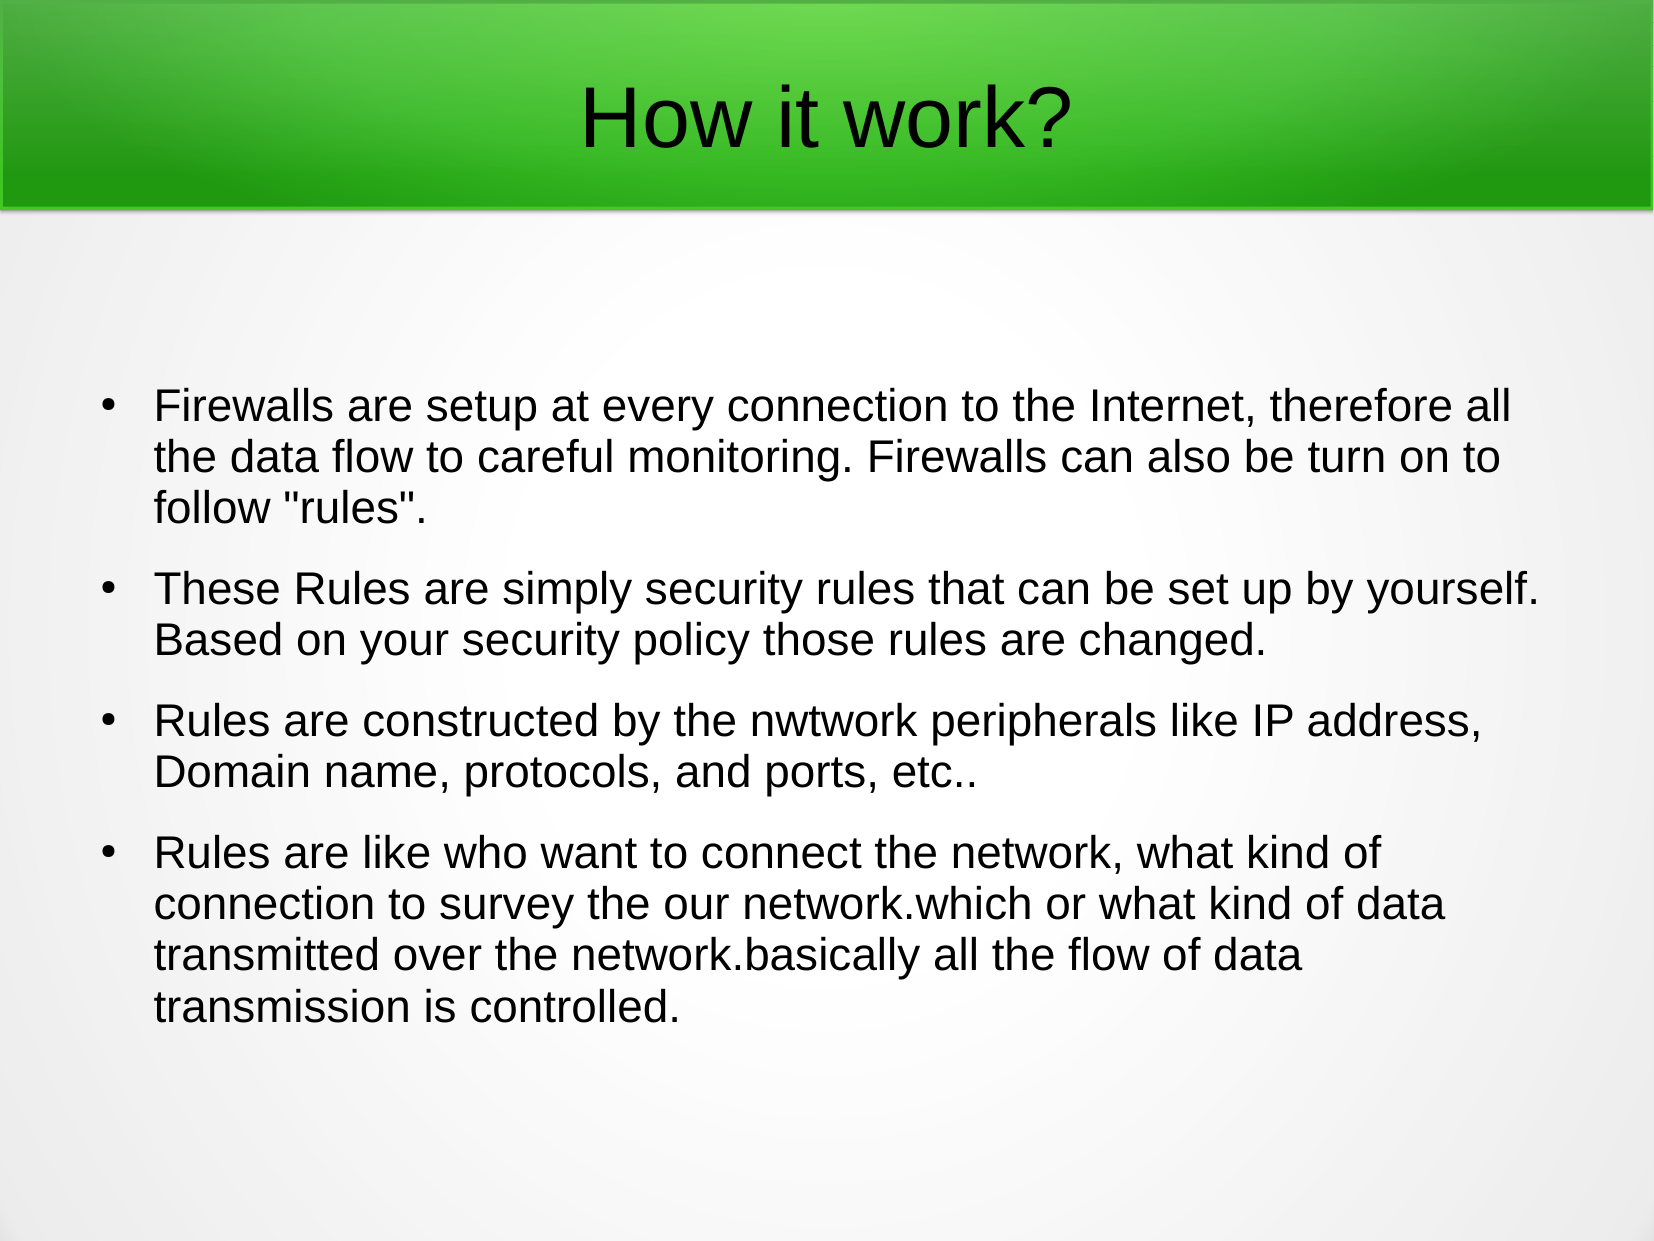

# How it work?
Firewalls are setup at every connection to the Internet, therefore all the data flow to careful monitoring. Firewalls can also be turn on to follow "rules".
These Rules are simply security rules that can be set up by yourself. Based on your security policy those rules are changed.
Rules are constructed by the nwtwork peripherals like IP address, Domain name, protocols, and ports, etc..
Rules are like who want to connect the network, what kind of connection to survey the our network.which or what kind of data transmitted over the network.basically all the flow of data transmission is controlled.